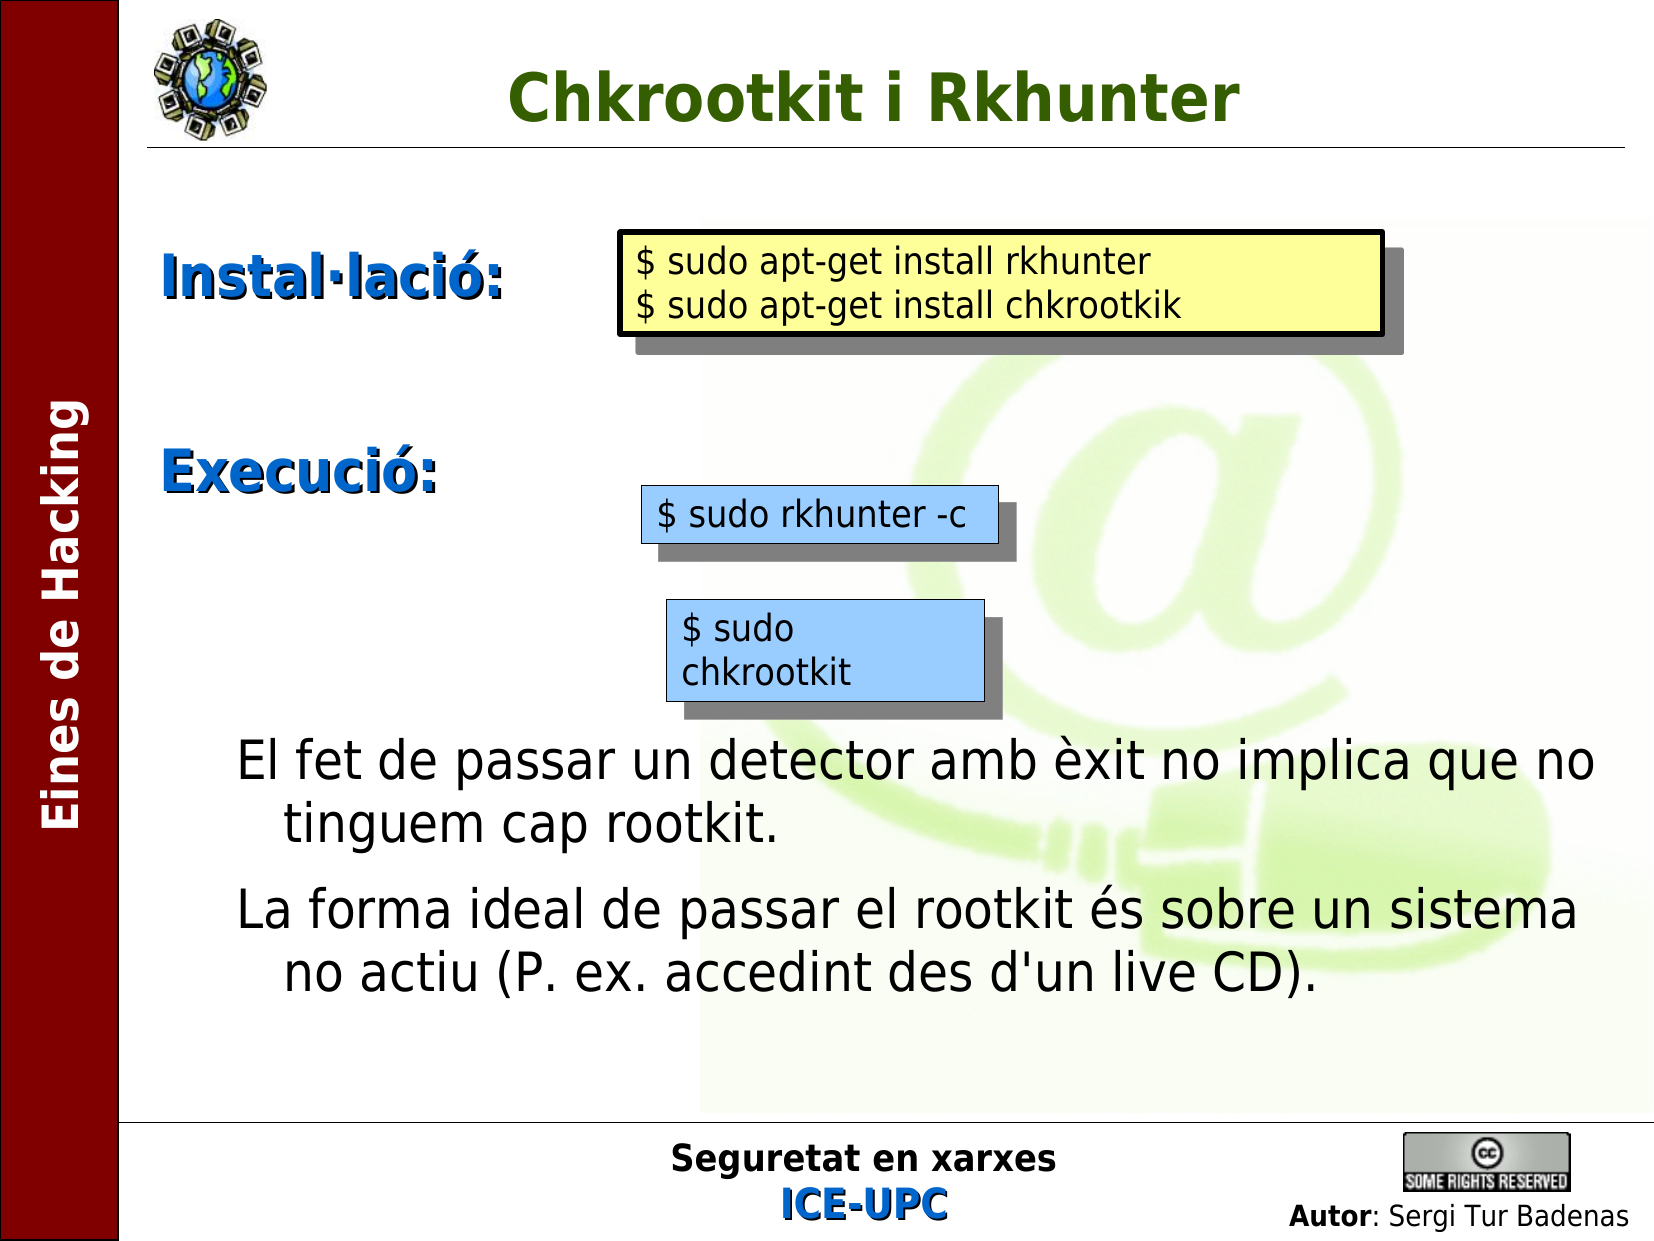

# Chkrootkit i Rkhunter
$ sudo apt-get install rkhunter
$ sudo apt-get install chkrootkik
Instal·lació:
Execució:
El fet de passar un detector amb èxit no implica que no tinguem cap rootkit.
La forma ideal de passar el rootkit és sobre un sistema no actiu (P. ex. accedint des d'un live CD).
$ sudo rkhunter -c
$ sudo chkrootkit